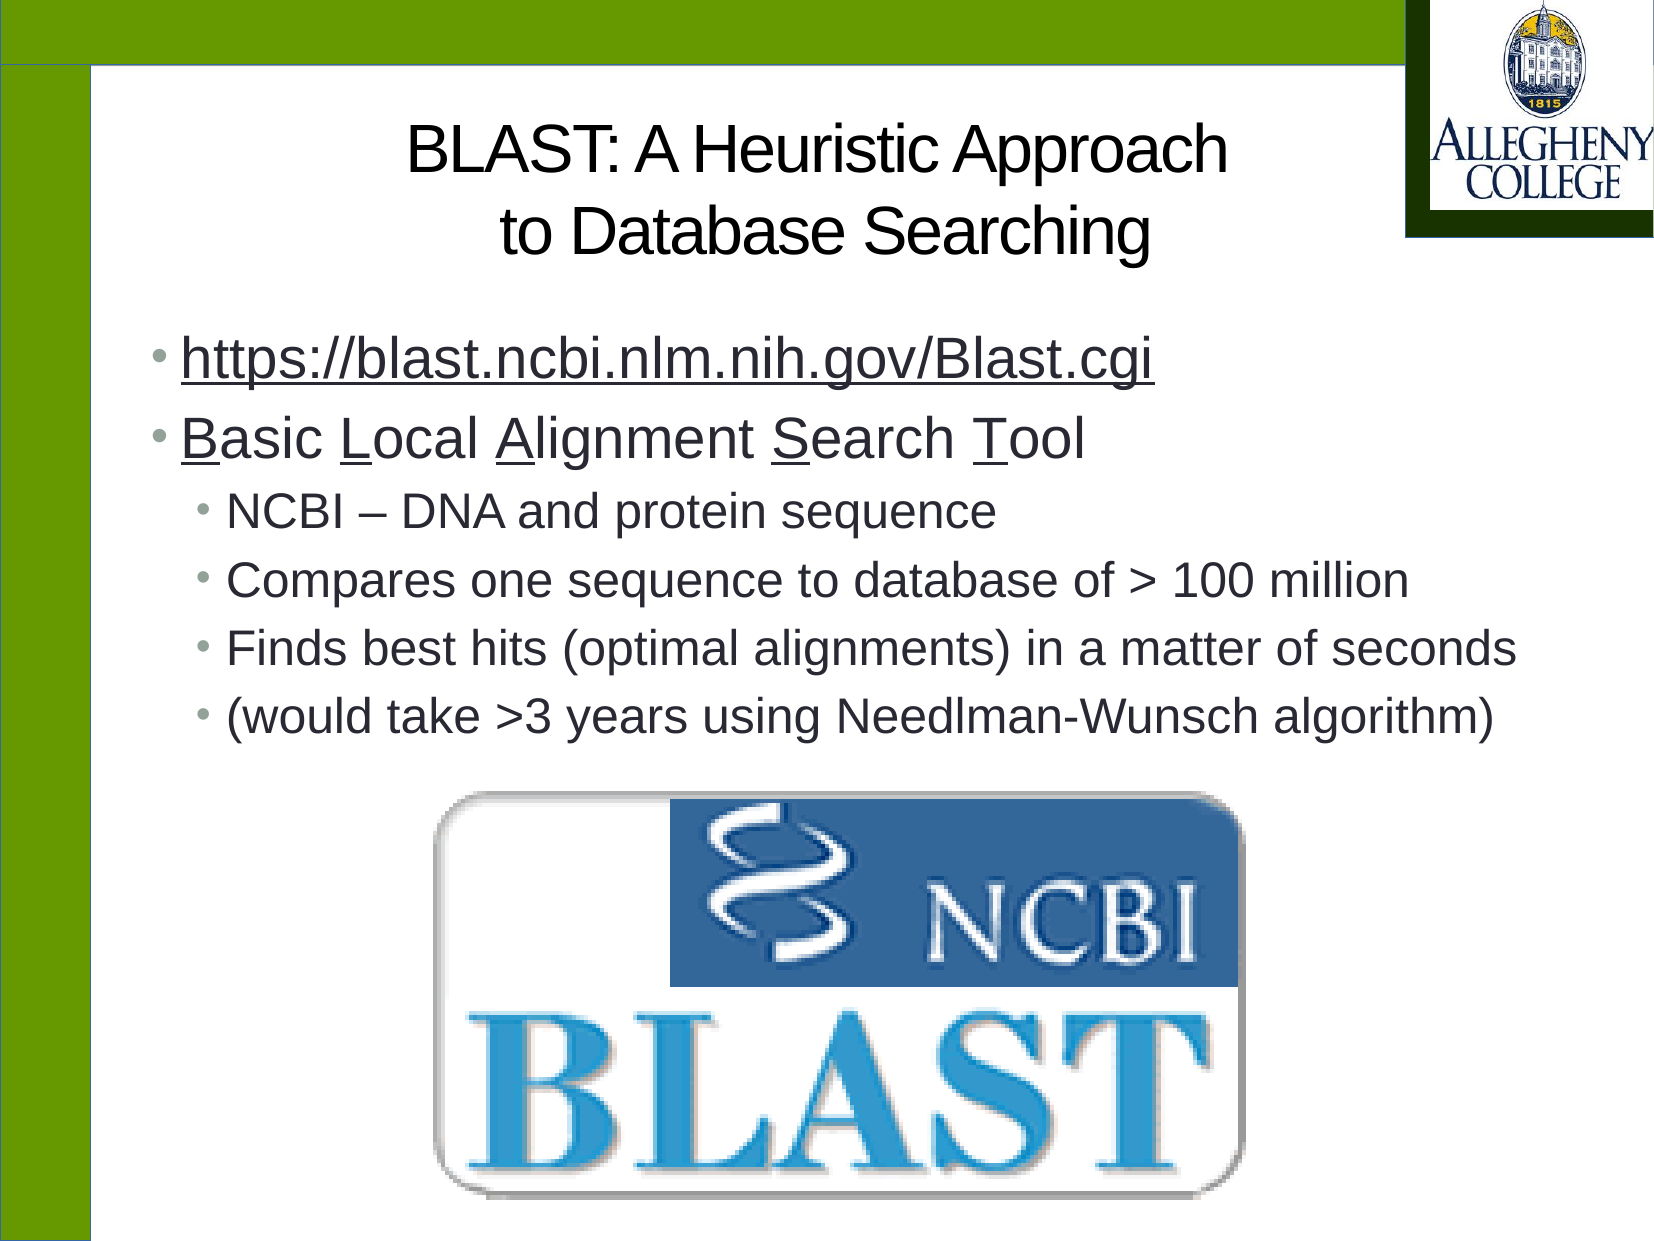

# BLAST: A Heuristic Approach to Database Searching
https://blast.ncbi.nlm.nih.gov/Blast.cgi
Basic Local Alignment Search Tool
NCBI – DNA and protein sequence
Compares one sequence to database of > 100 million
Finds best hits (optimal alignments) in a matter of seconds
(would take >3 years using Needlman-Wunsch algorithm)